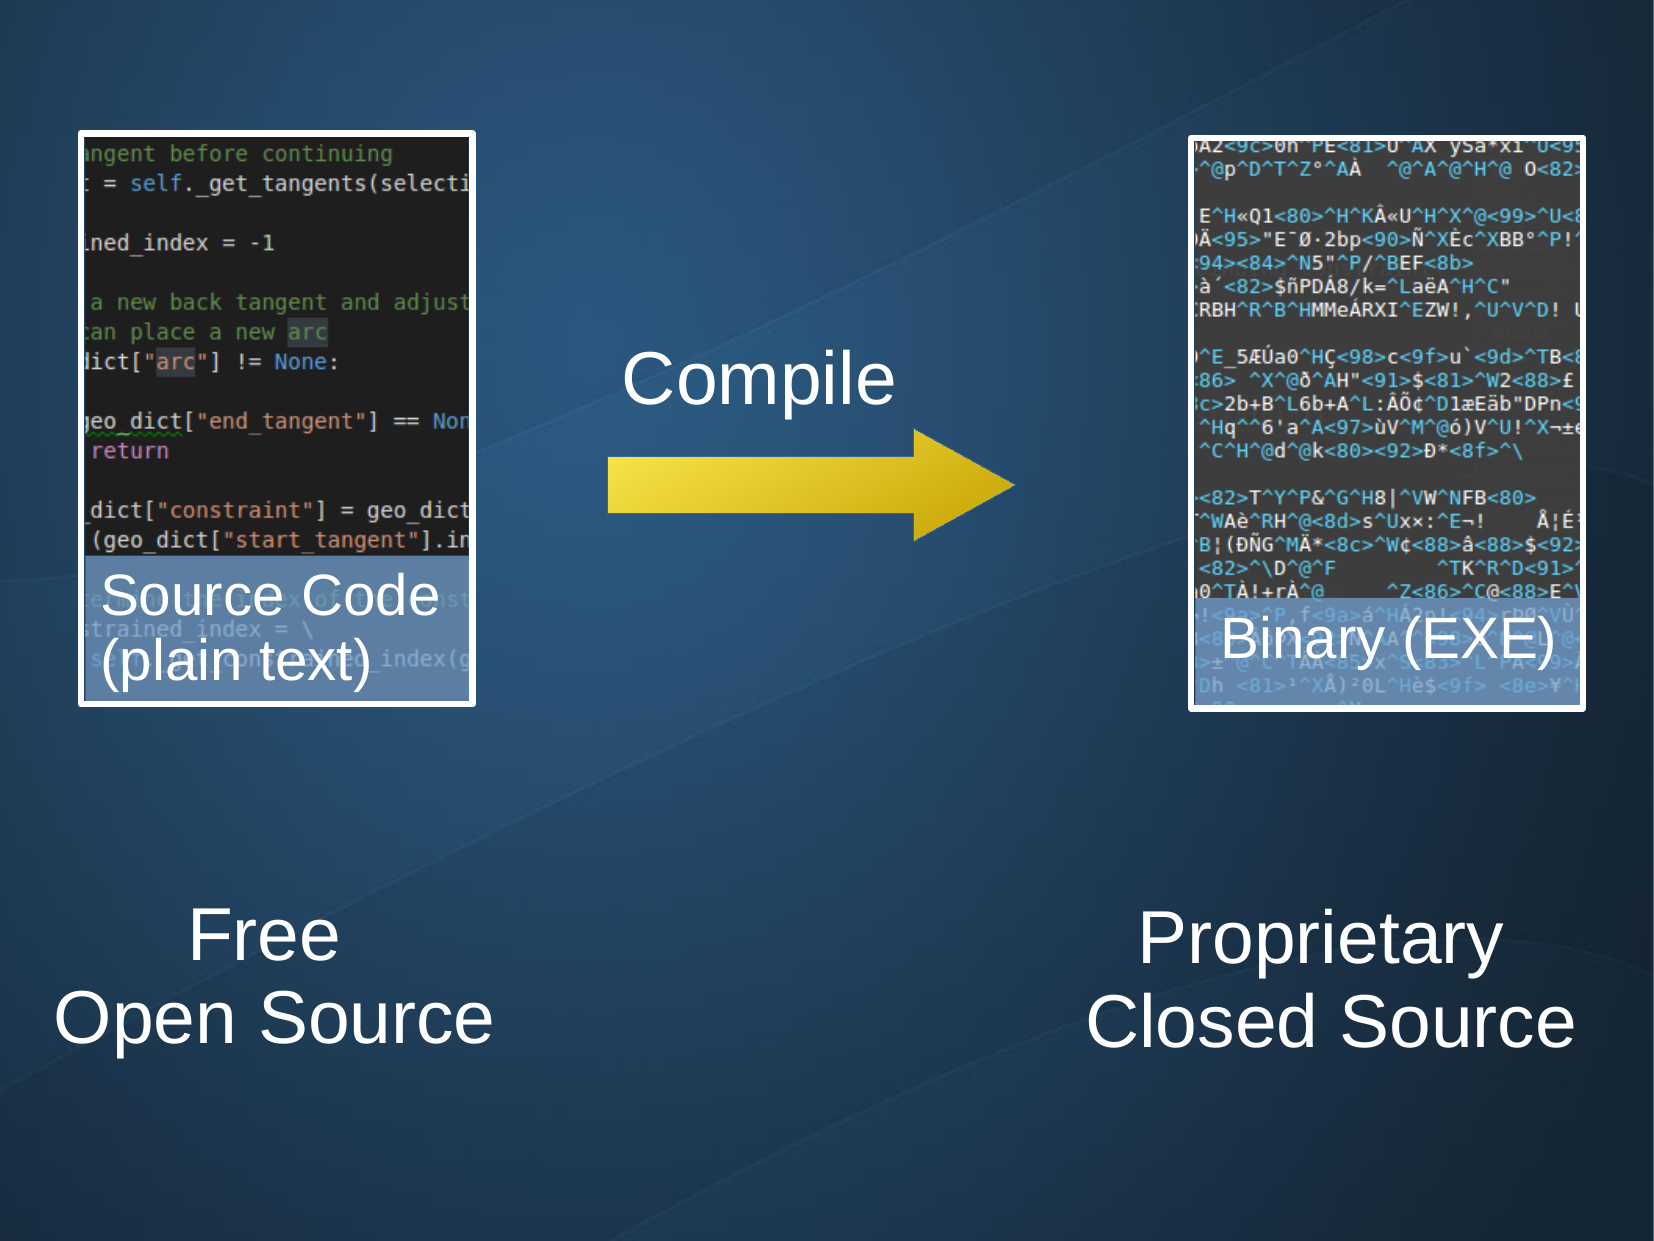

Compile
Source Code
(plain text)
Binary (EXE)
Free
Open Source
Proprietary
Closed Source